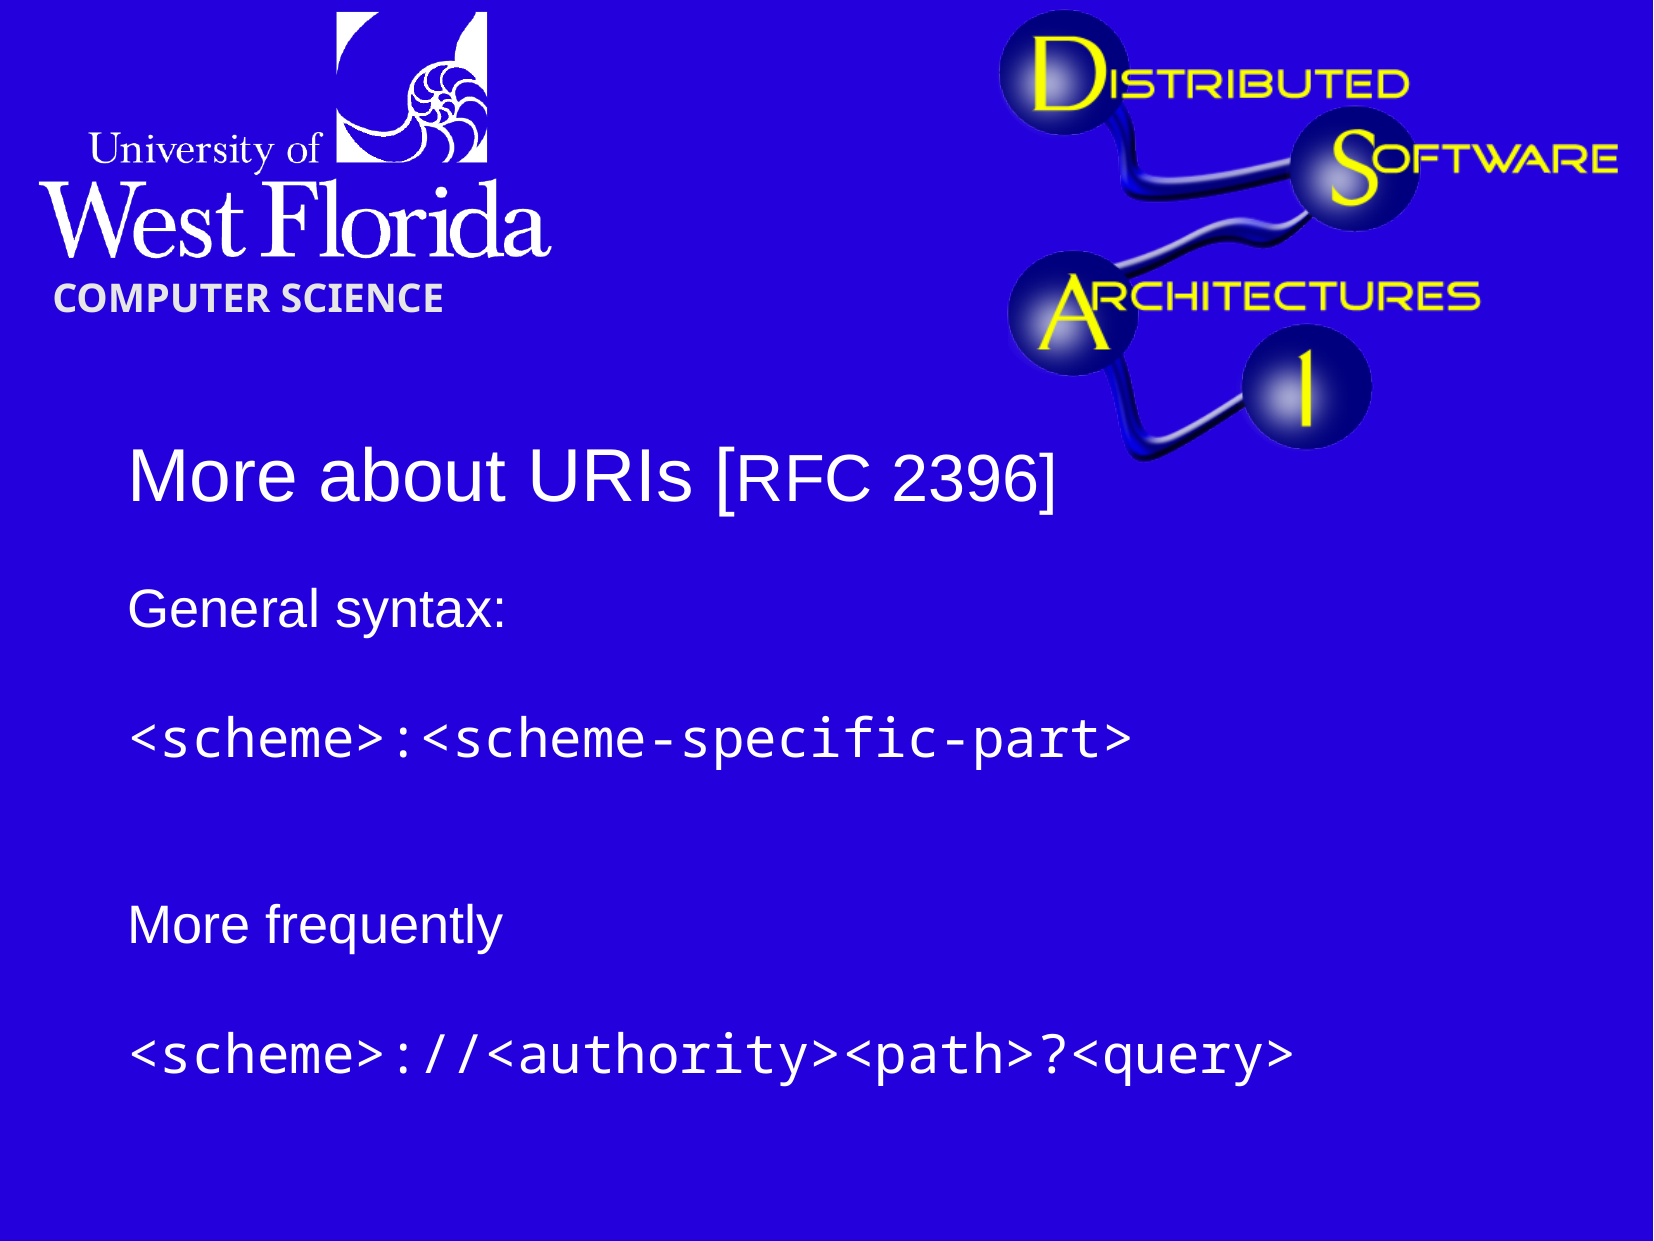

COMPUTER SCIENCE
More about URIs [RFC 2396]
General syntax:
<scheme>:<scheme-specific-part>
More frequently
<scheme>://<authority><path>?<query>